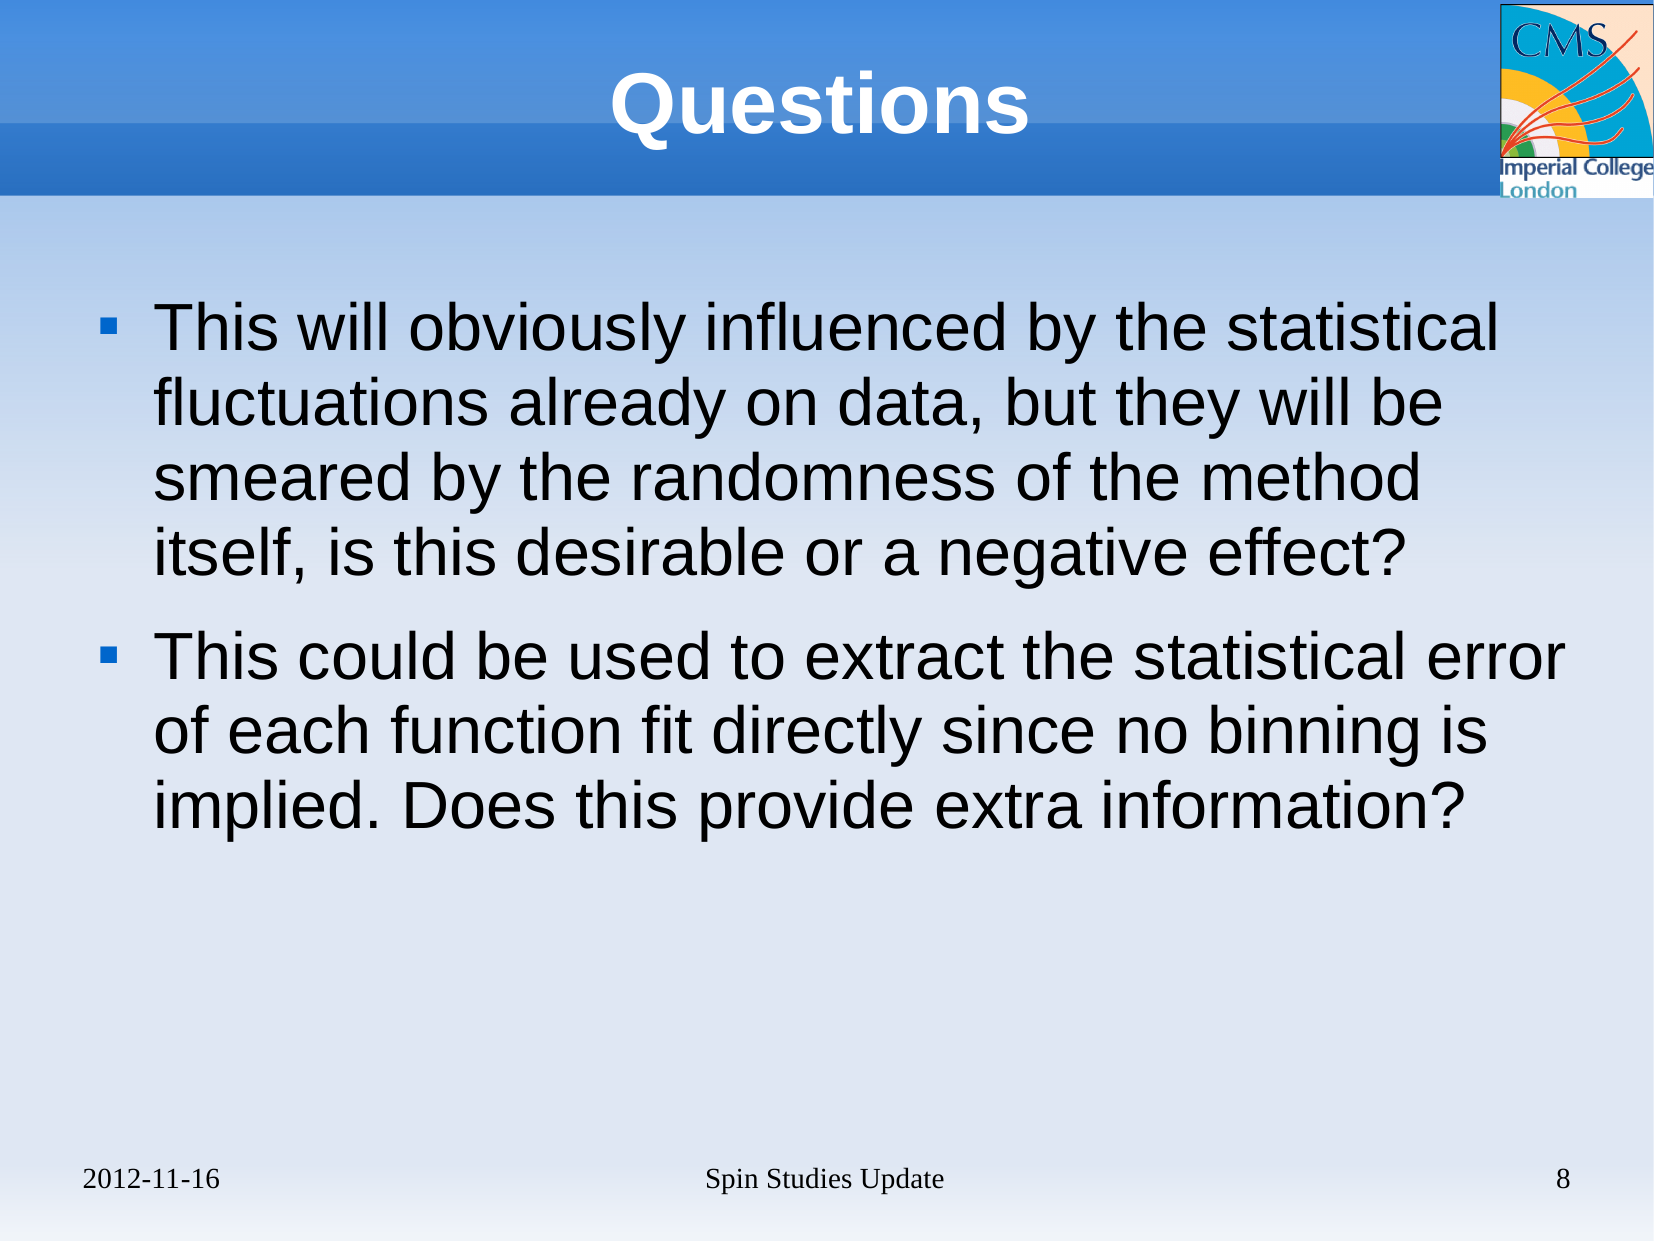

# Questions
This will obviously influenced by the statistical fluctuations already on data, but they will be smeared by the randomness of the method itself, is this desirable or a negative effect?
This could be used to extract the statistical error of each function fit directly since no binning is implied. Does this provide extra information?
2012-11-16
Spin Studies Update
8